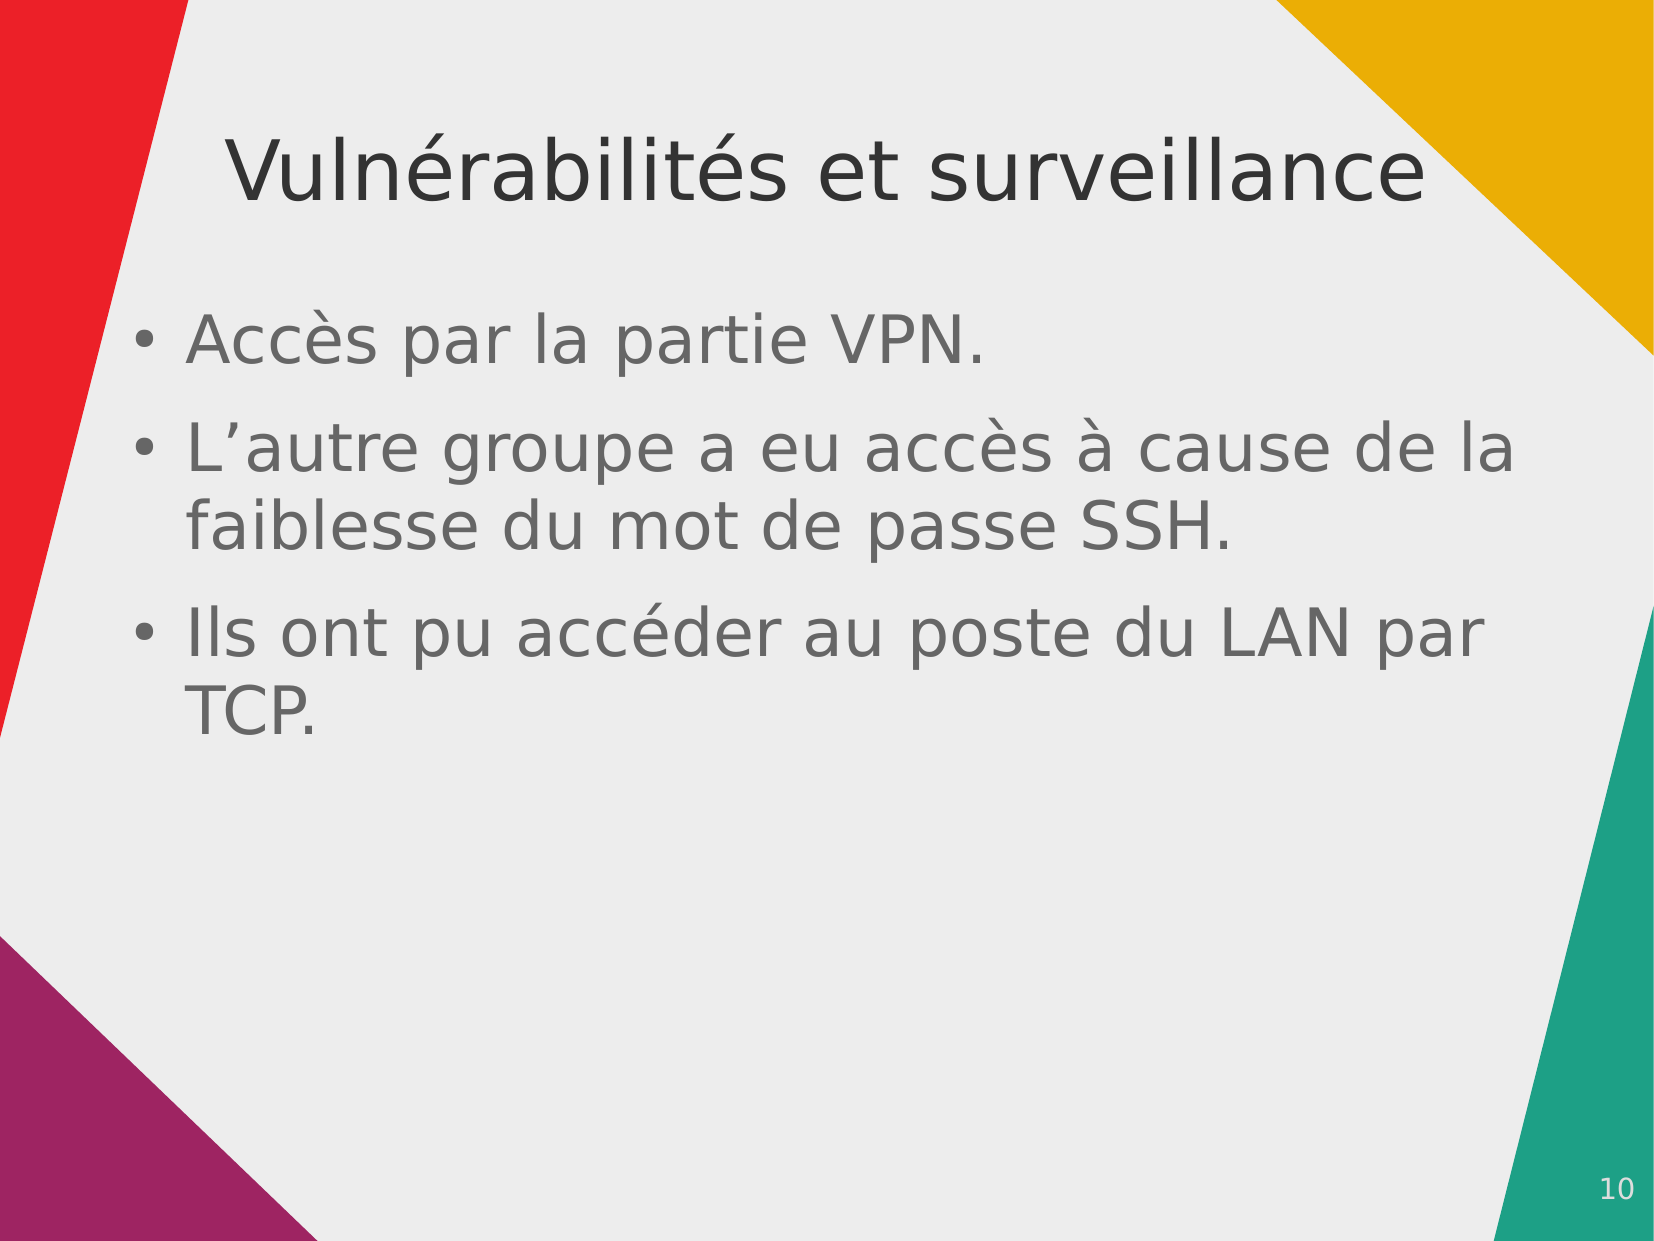

# Vulnérabilités et surveillance
Accès par la partie VPN.
L’autre groupe a eu accès à cause de la faiblesse du mot de passe SSH.
Ils ont pu accéder au poste du LAN par TCP.
10